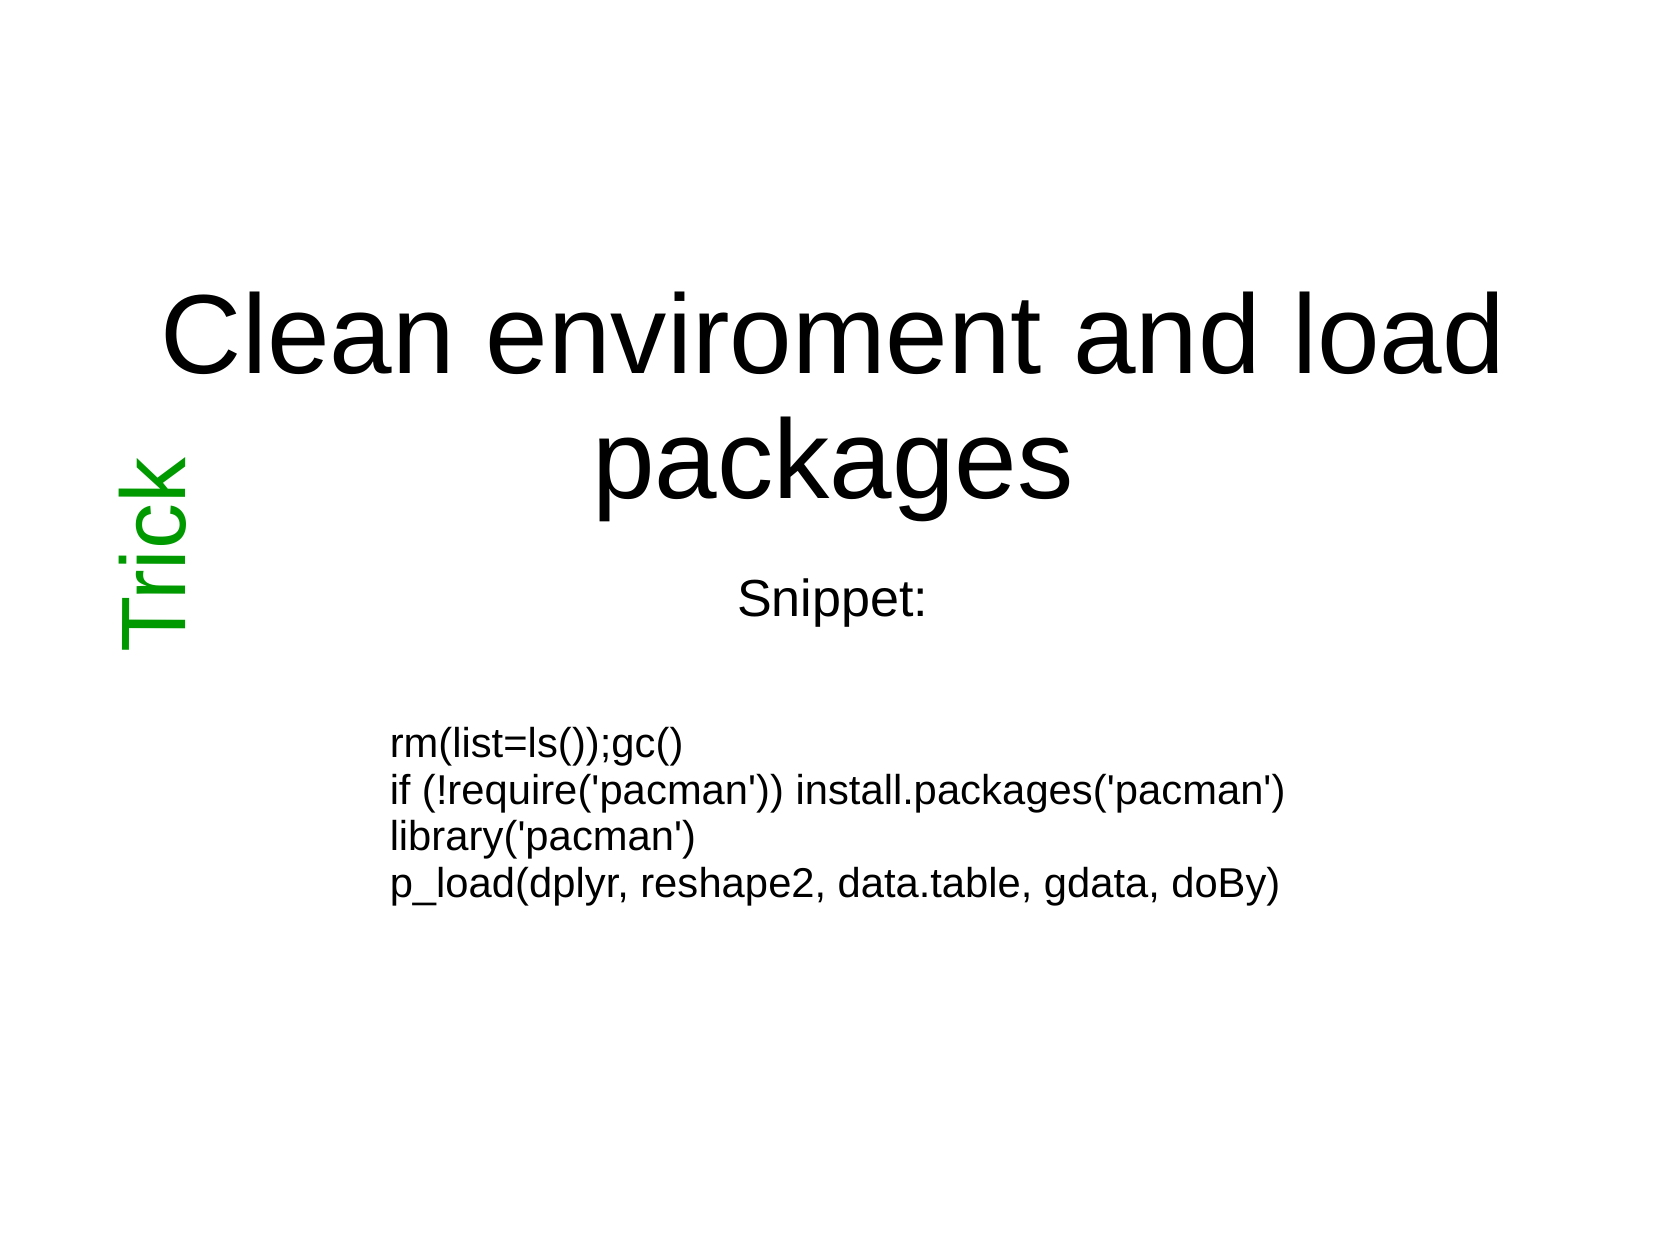

Clean enviroment and load packages
Snippet:
				rm(list=ls());gc()
				if (!require('pacman')) install.packages('pacman') 							library('pacman')
				p_load(dplyr, reshape2, data.table, gdata, doBy)
# Trick